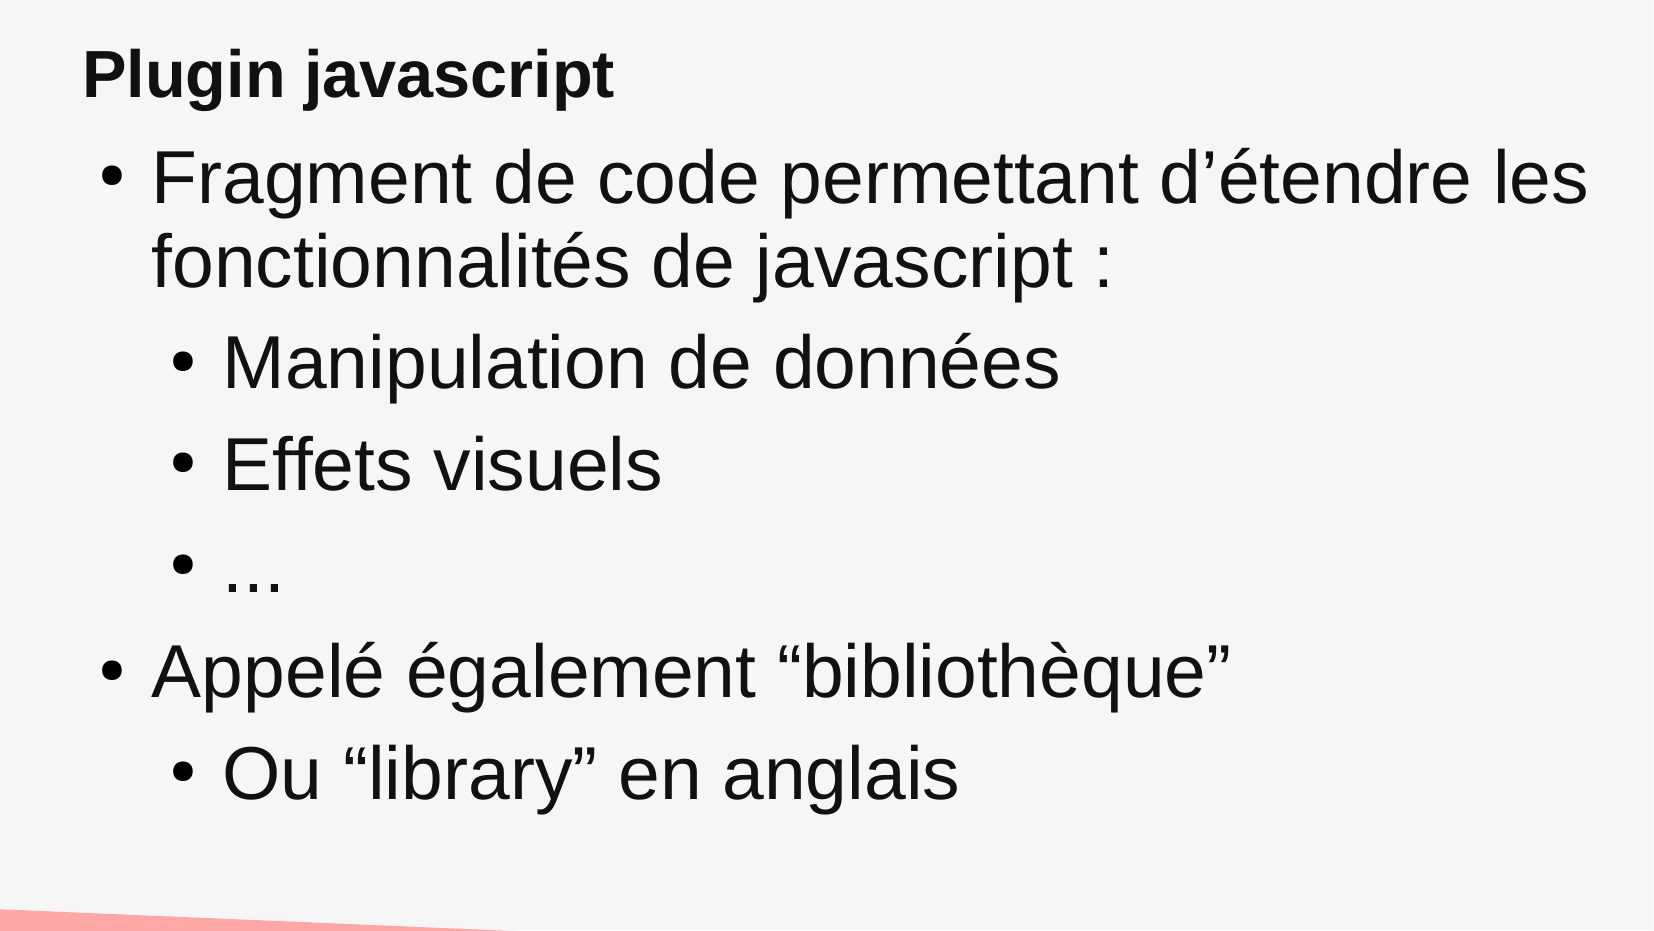

# Plugin javascript
Fragment de code permettant d’étendre les fonctionnalités de javascript :
Manipulation de données
Effets visuels
...
Appelé également “bibliothèque”
Ou “library” en anglais